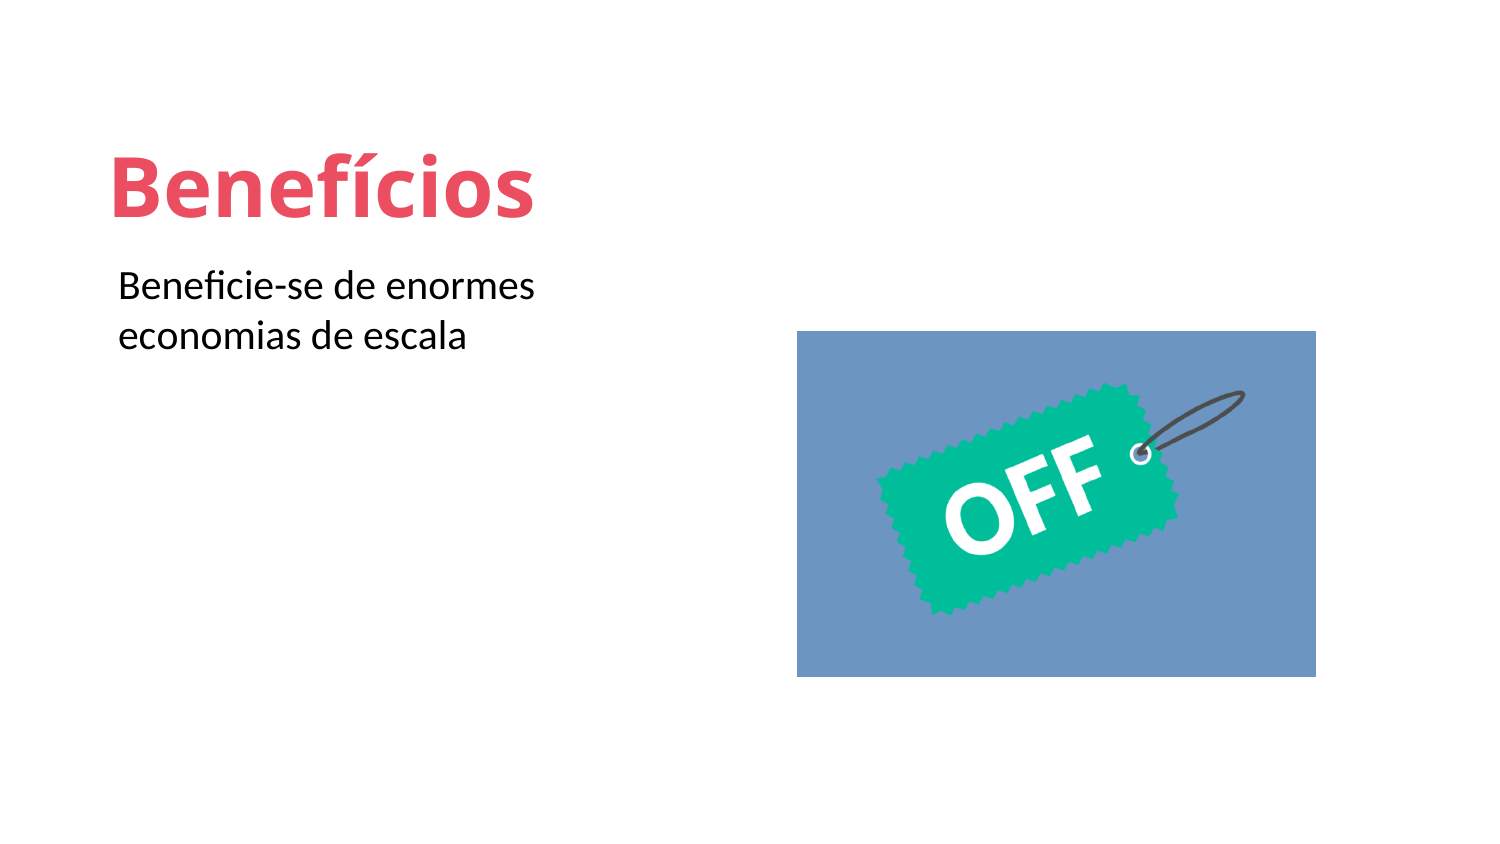

Benefícios
Beneficie-se de enormes economias de escala